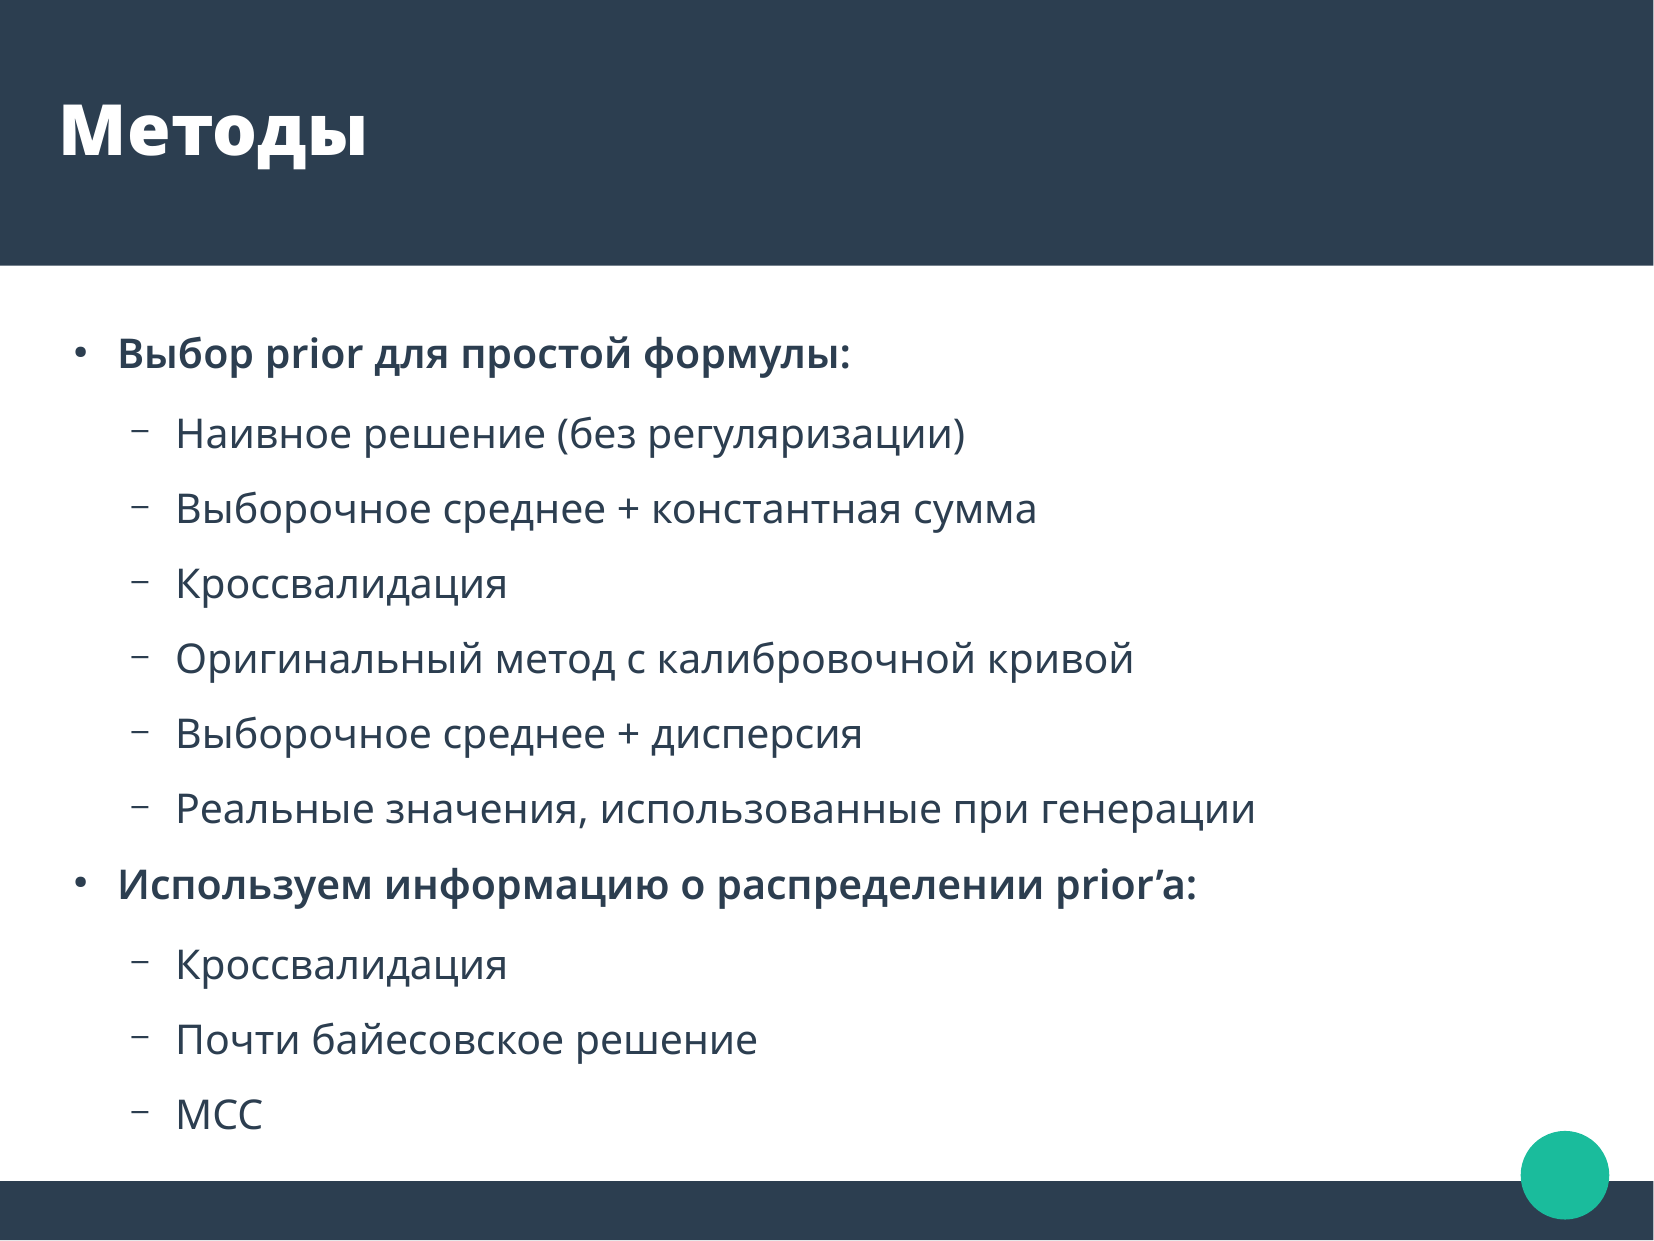

# Методы
Выбор prior для простой формулы:
Наивное решение (без регуляризации)
Выборочное среднее + константная сумма
Кроссвалидация
Оригинальный метод с калибровочной кривой
Выборочное среднее + дисперсия
Реальные значения, использованные при генерации
Используем информацию о распределении prior’a:
Кроссвалидация
Почти байесовское решение
МСС